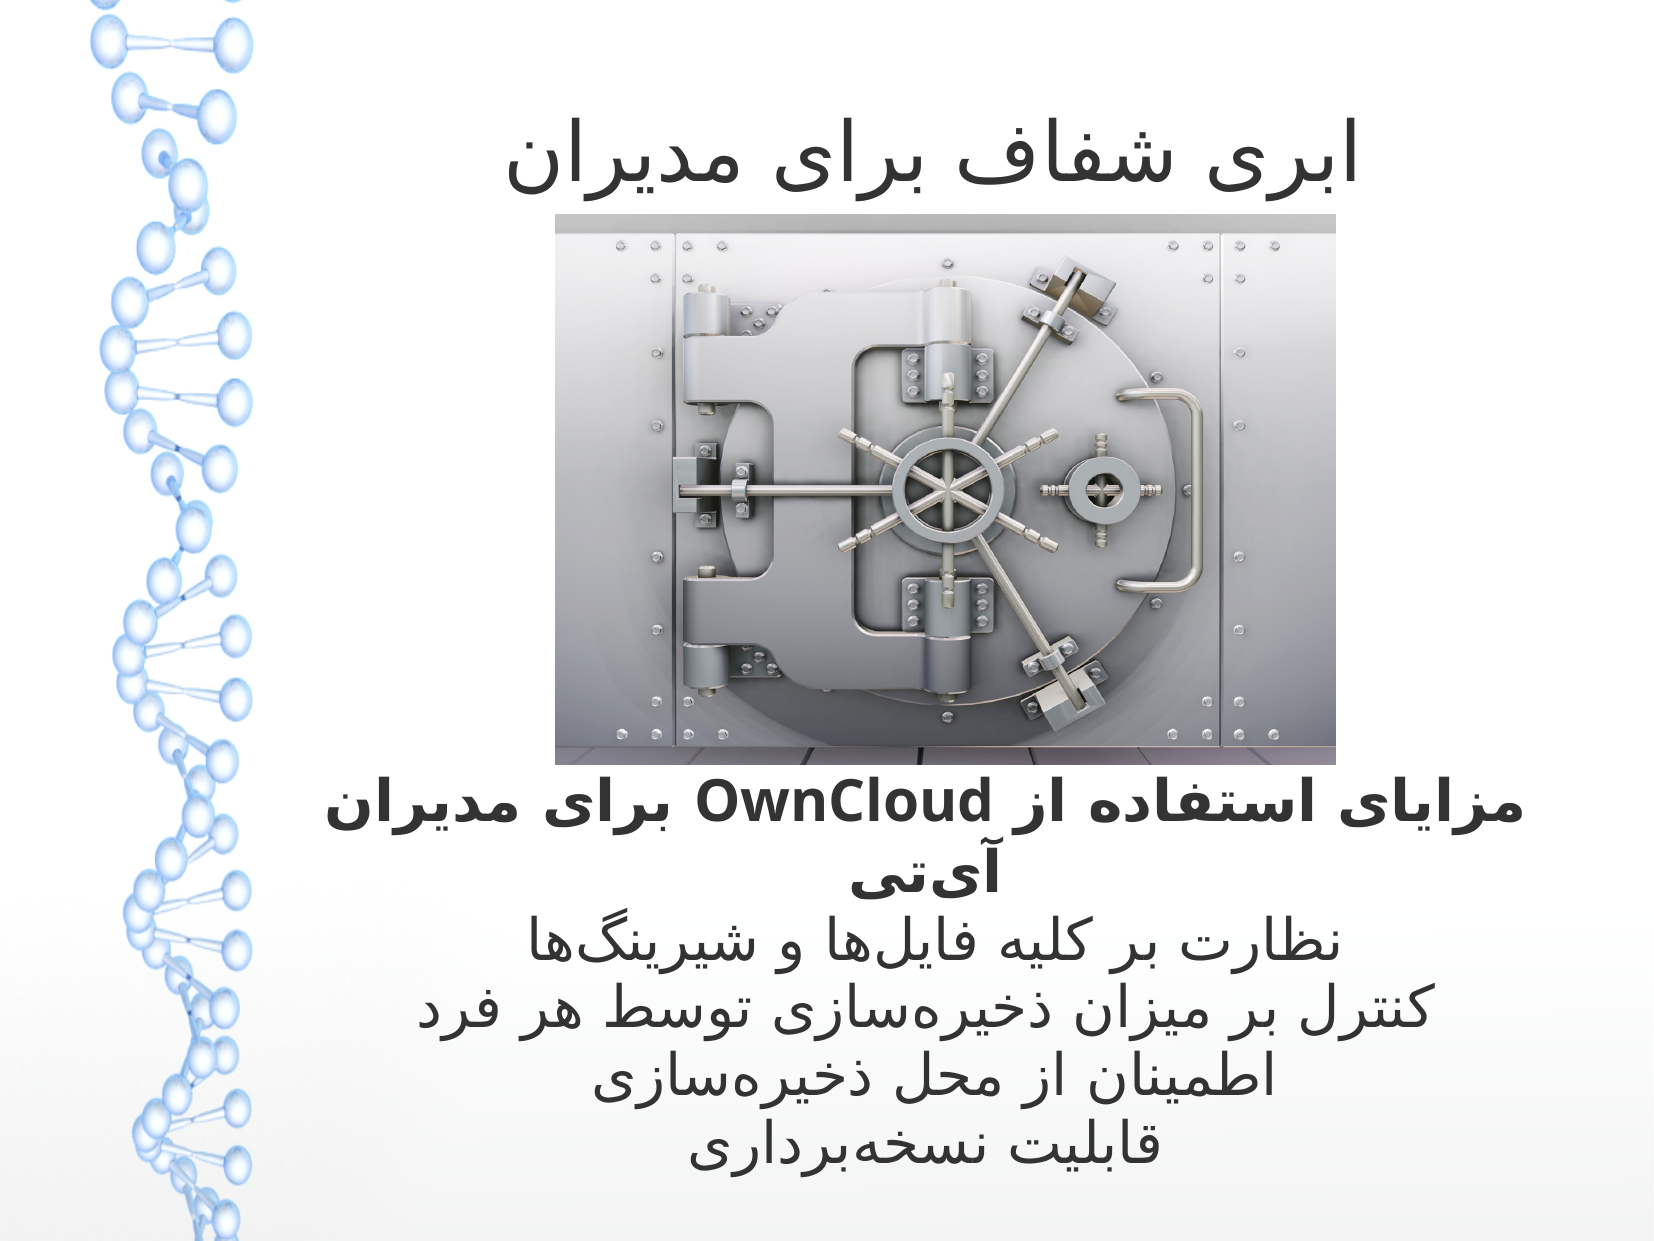

# ابری شفاف برای مدیران
مزایای استفاده از OwnCloud برای مدیران آی‌تی
نظارت بر کلیه فایل‌ها و شیرینگ‌ها
کنترل بر میزان ذخیره‌سازی توسط هر فرد
اطمینان از محل ذخیره‌سازی
قابلیت نسخه‌برداری